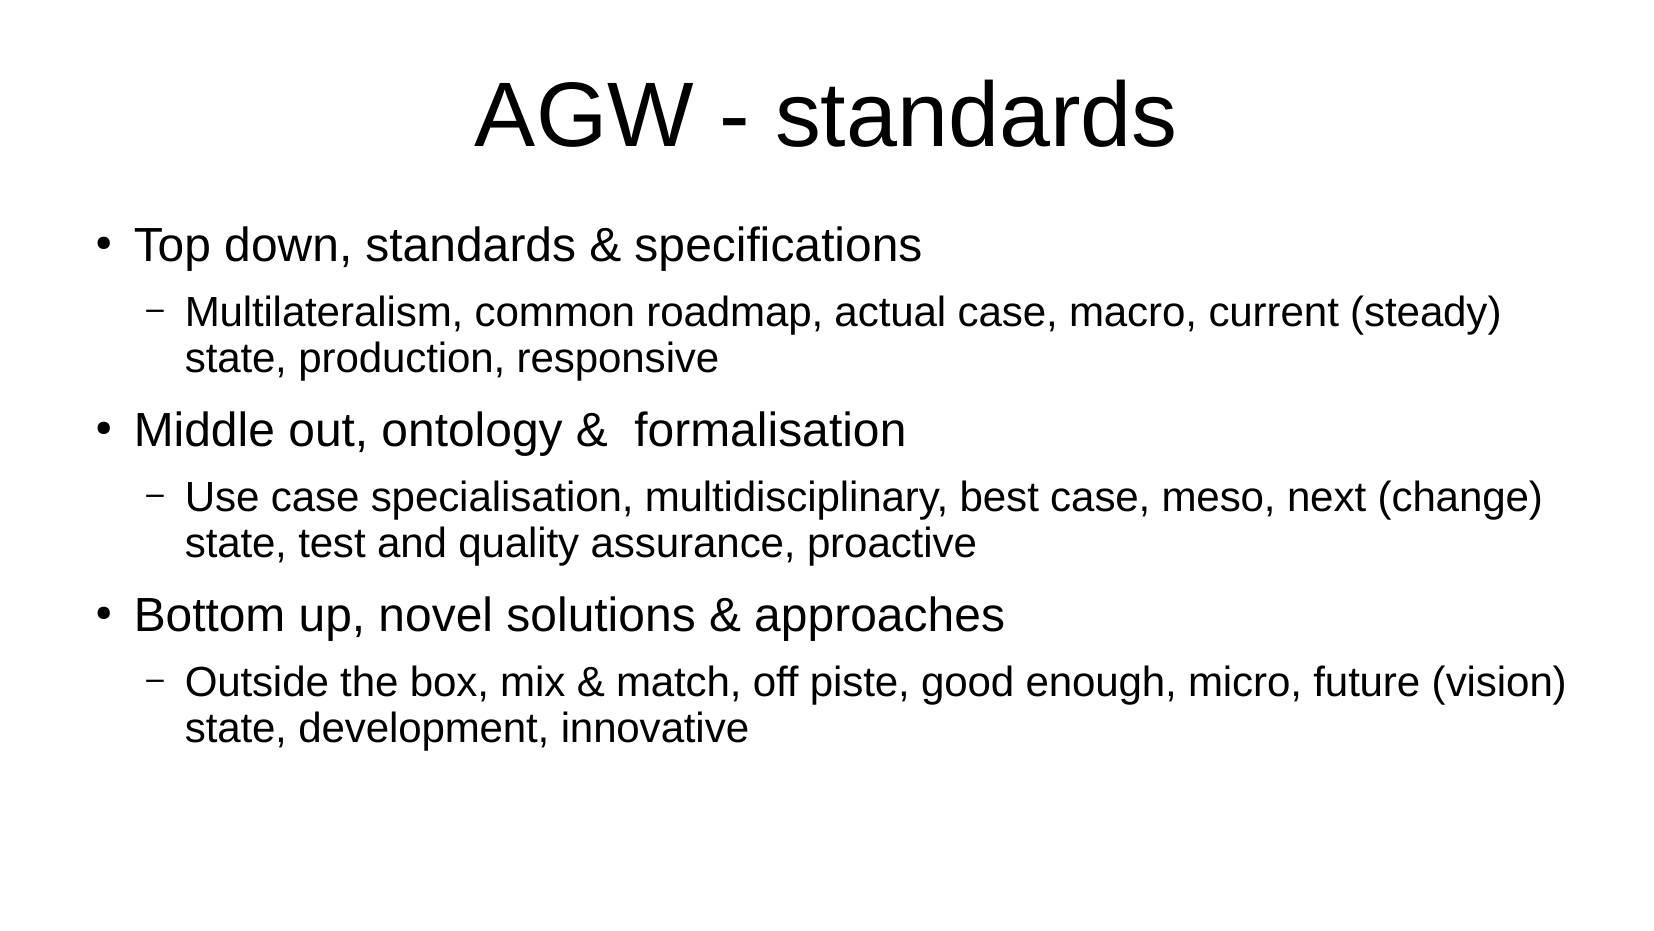

# AGW - standards
Top down, standards & specifications
Multilateralism, common roadmap, actual case, macro, current (steady) state, production, responsive
Middle out, ontology & formalisation
Use case specialisation, multidisciplinary, best case, meso, next (change) state, test and quality assurance, proactive
Bottom up, novel solutions & approaches
Outside the box, mix & match, off piste, good enough, micro, future (vision) state, development, innovative